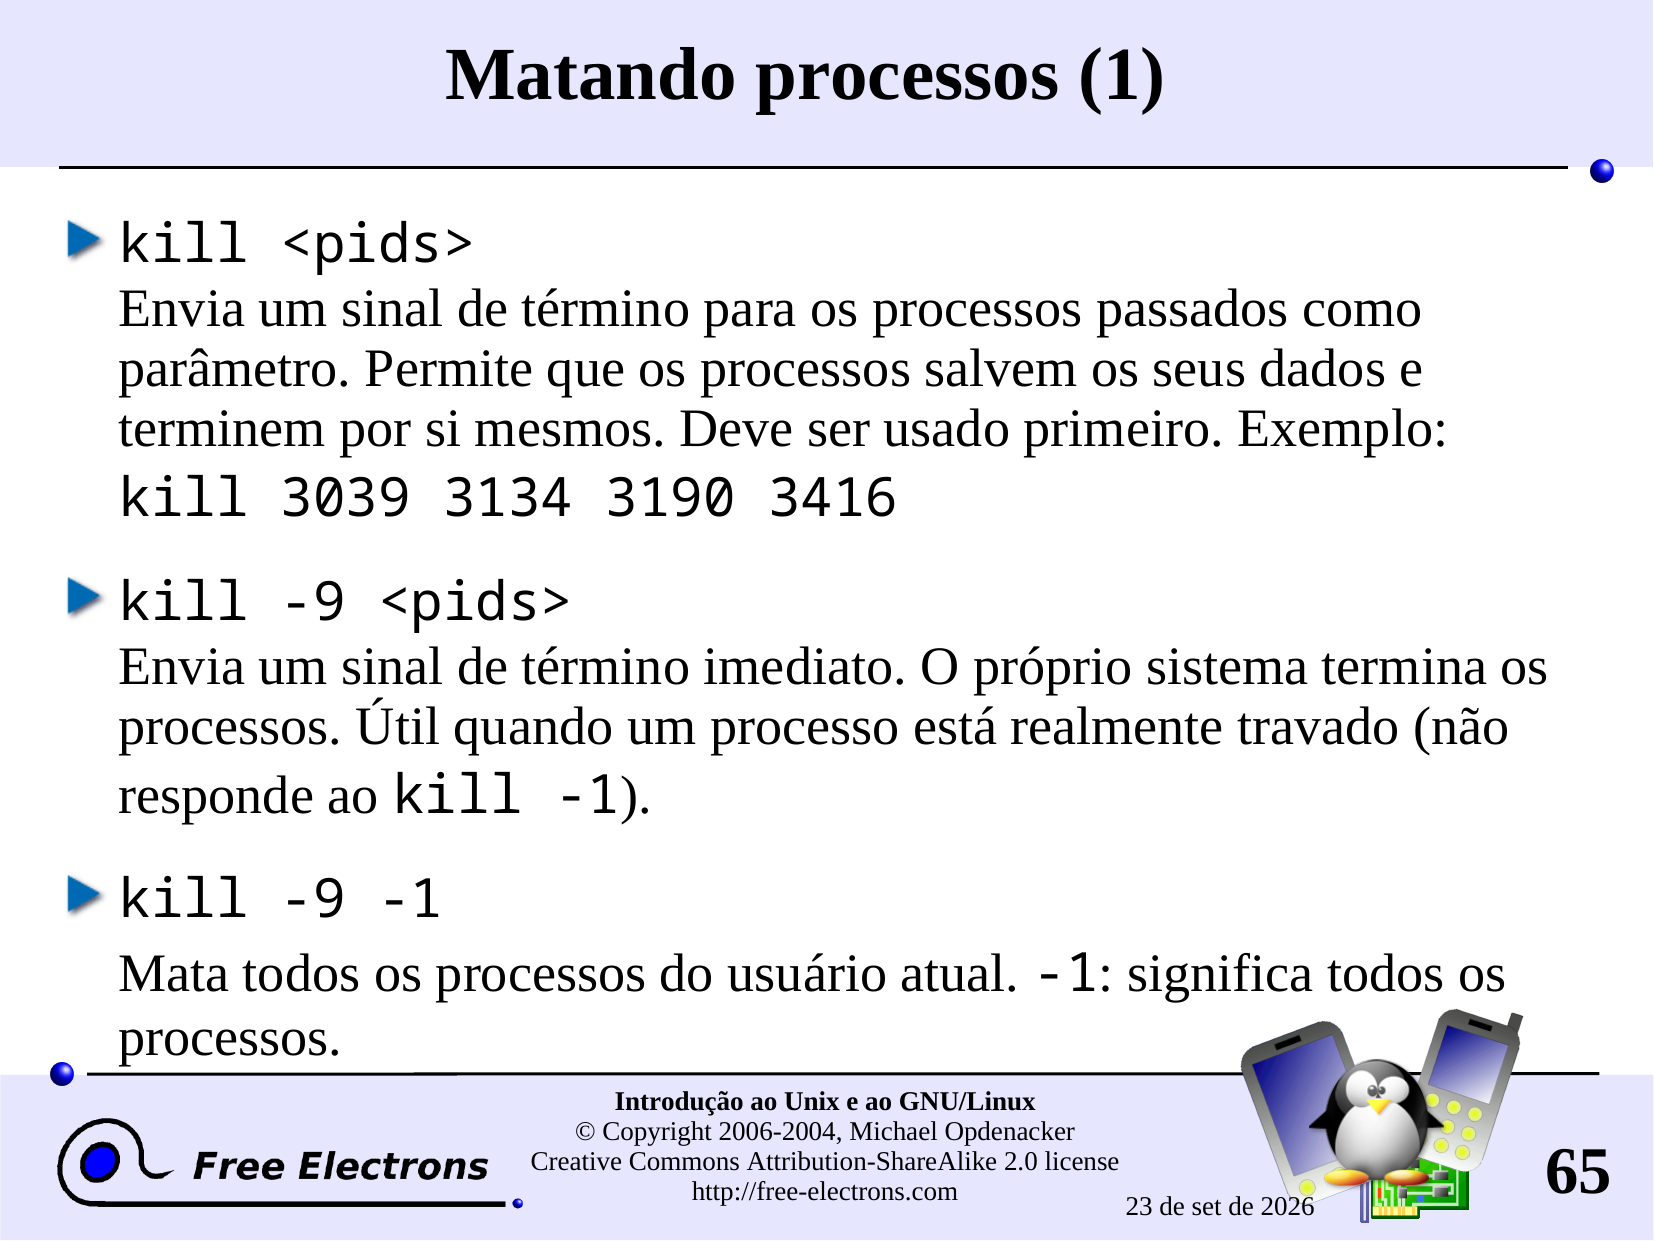

# Matando processos (1)
kill <pids>
Envia um sinal de término para os processos passados como parâmetro. Permite que os processos salvem os seus dados e terminem por si mesmos. Deve ser usado primeiro. Exemplo:
kill 3039 3134 3190 3416
kill -9 <pids>
Envia um sinal de término imediato. O próprio sistema termina os processos. Útil quando um processo está realmente travado (não responde ao kill -1).
kill -9 -1
Mata todos os processos do usuário atual. -1: significa todos os processos.